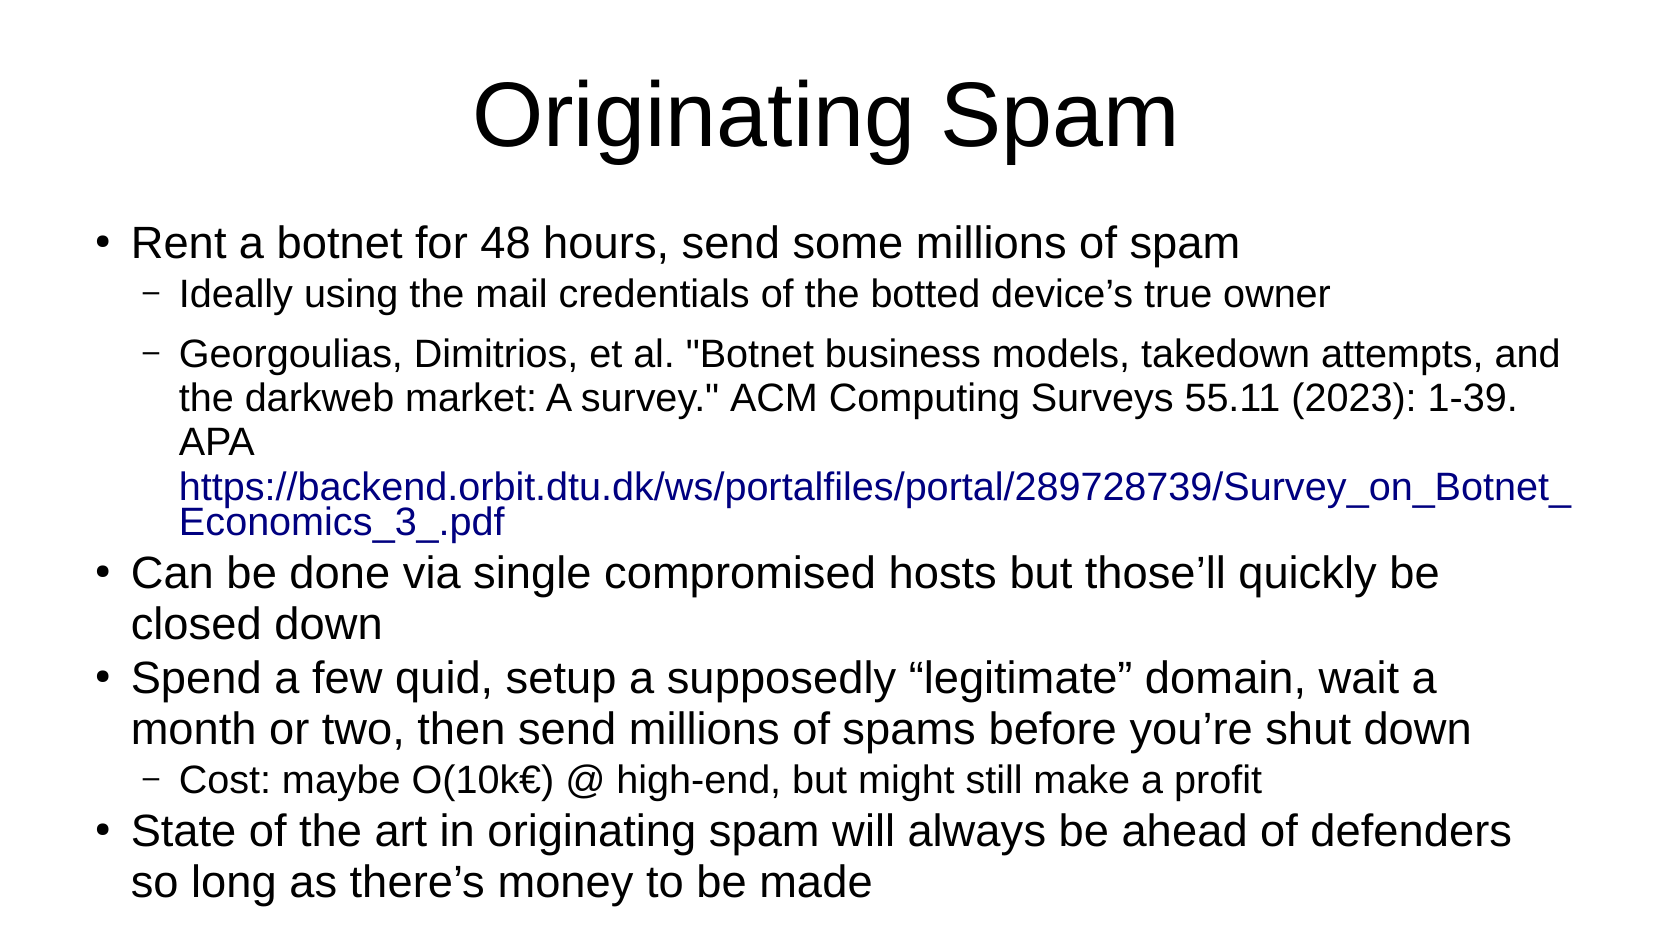

# Originating Spam
Rent a botnet for 48 hours, send some millions of spam
Ideally using the mail credentials of the botted device’s true owner
Georgoulias, Dimitrios, et al. "Botnet business models, takedown attempts, and the darkweb market: A survey." ACM Computing Surveys 55.11 (2023): 1-39. APA https://backend.orbit.dtu.dk/ws/portalfiles/portal/289728739/Survey_on_Botnet_Economics_3_.pdf
Can be done via single compromised hosts but those’ll quickly be closed down
Spend a few quid, setup a supposedly “legitimate” domain, wait a month or two, then send millions of spams before you’re shut down
Cost: maybe O(10k€) @ high-end, but might still make a profit
State of the art in originating spam will always be ahead of defenders so long as there’s money to be made